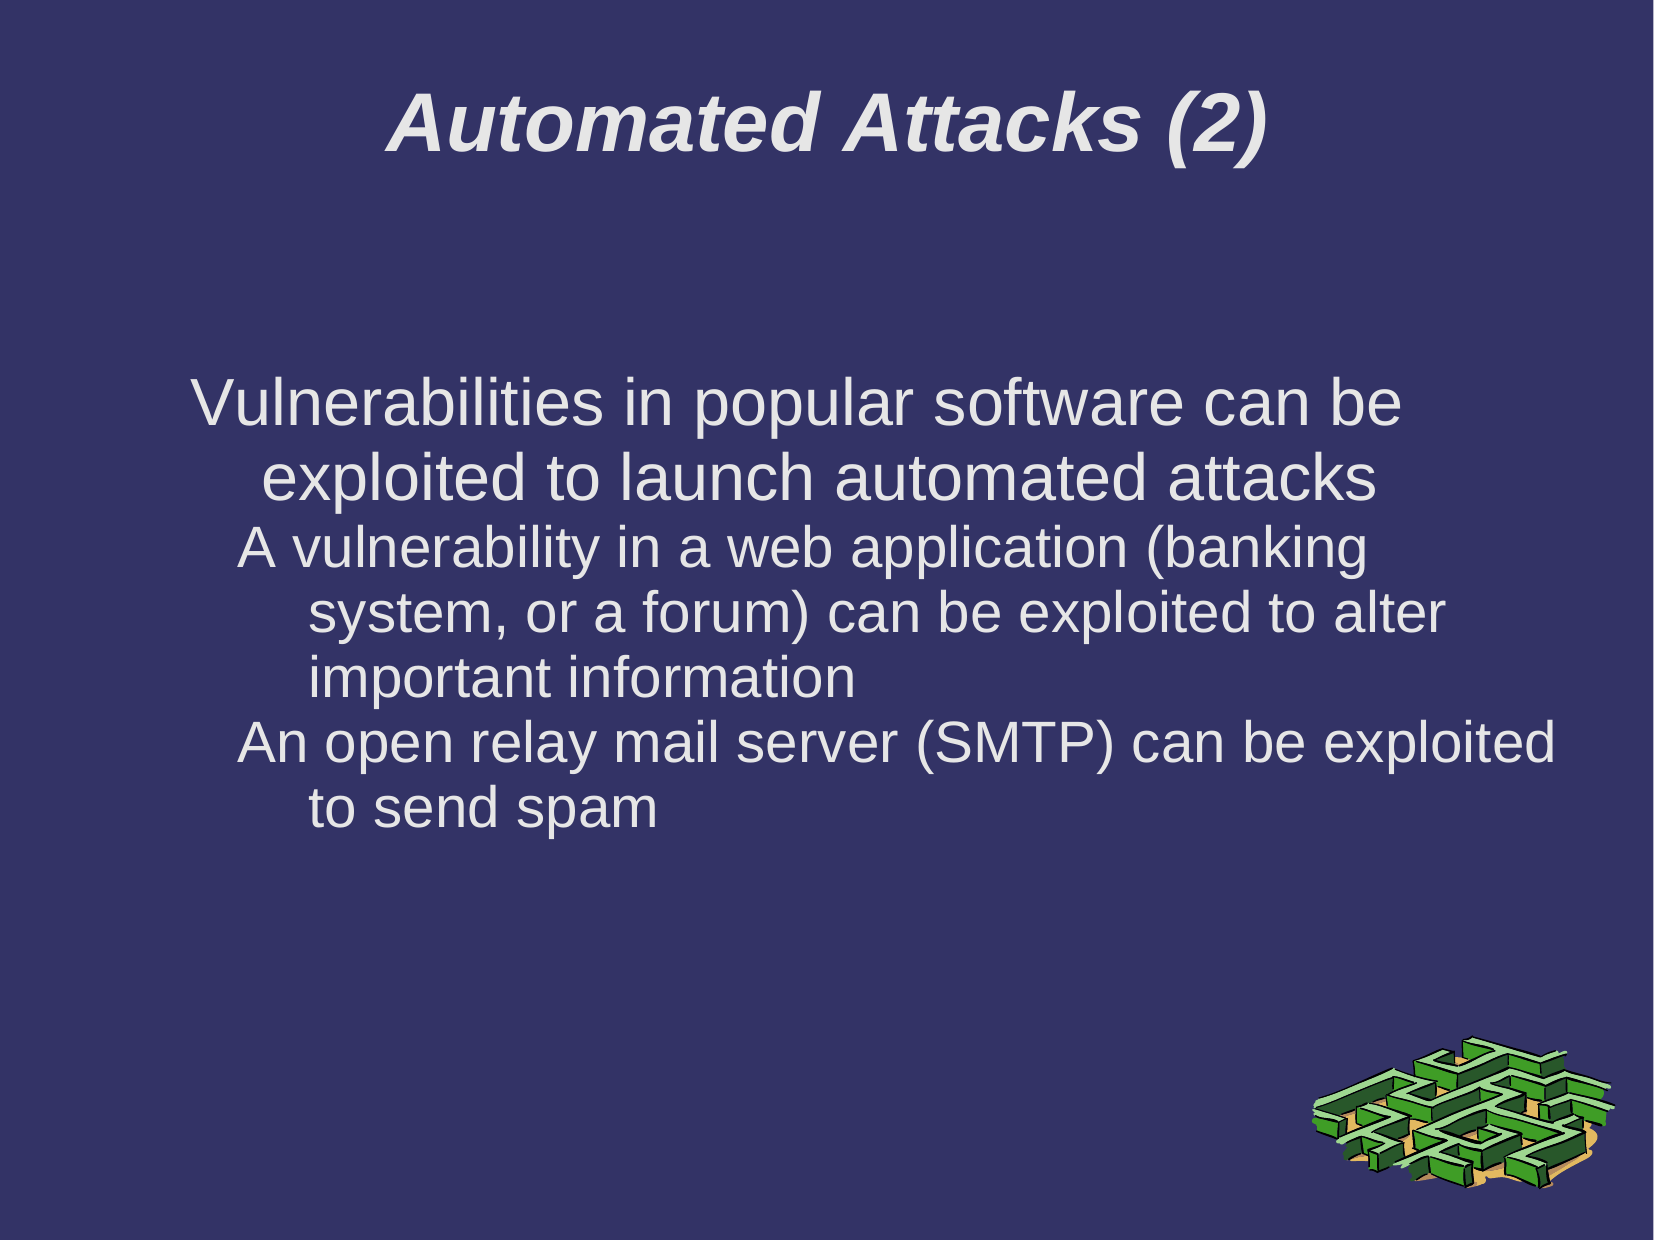

# Automated Attacks (2)
Vulnerabilities in popular software can be exploited to launch automated attacks
A vulnerability in a web application (banking system, or a forum) can be exploited to alter important information
An open relay mail server (SMTP) can be exploited to send spam